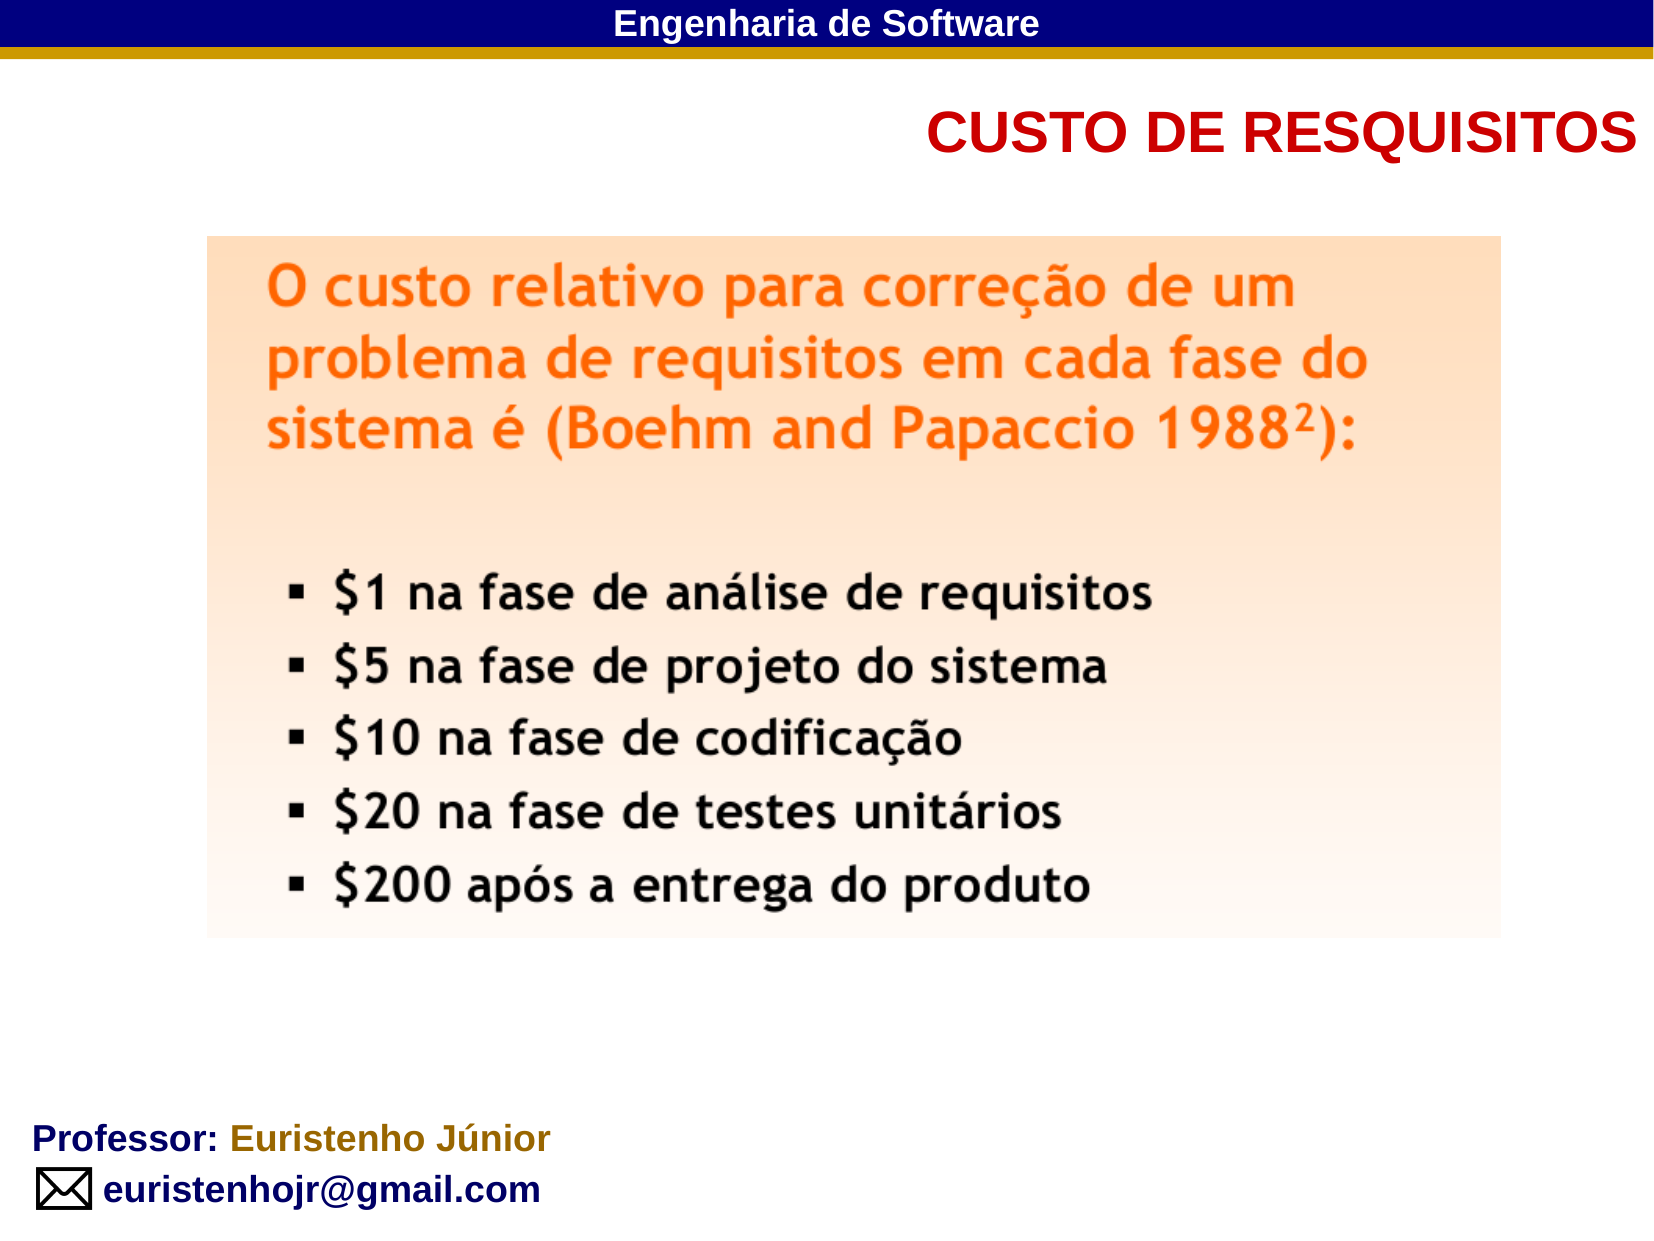

Engenharia de Software
CUSTO DE RESQUISITOS
Professor: Euristenho Júnior
euristenhojr@gmail.com